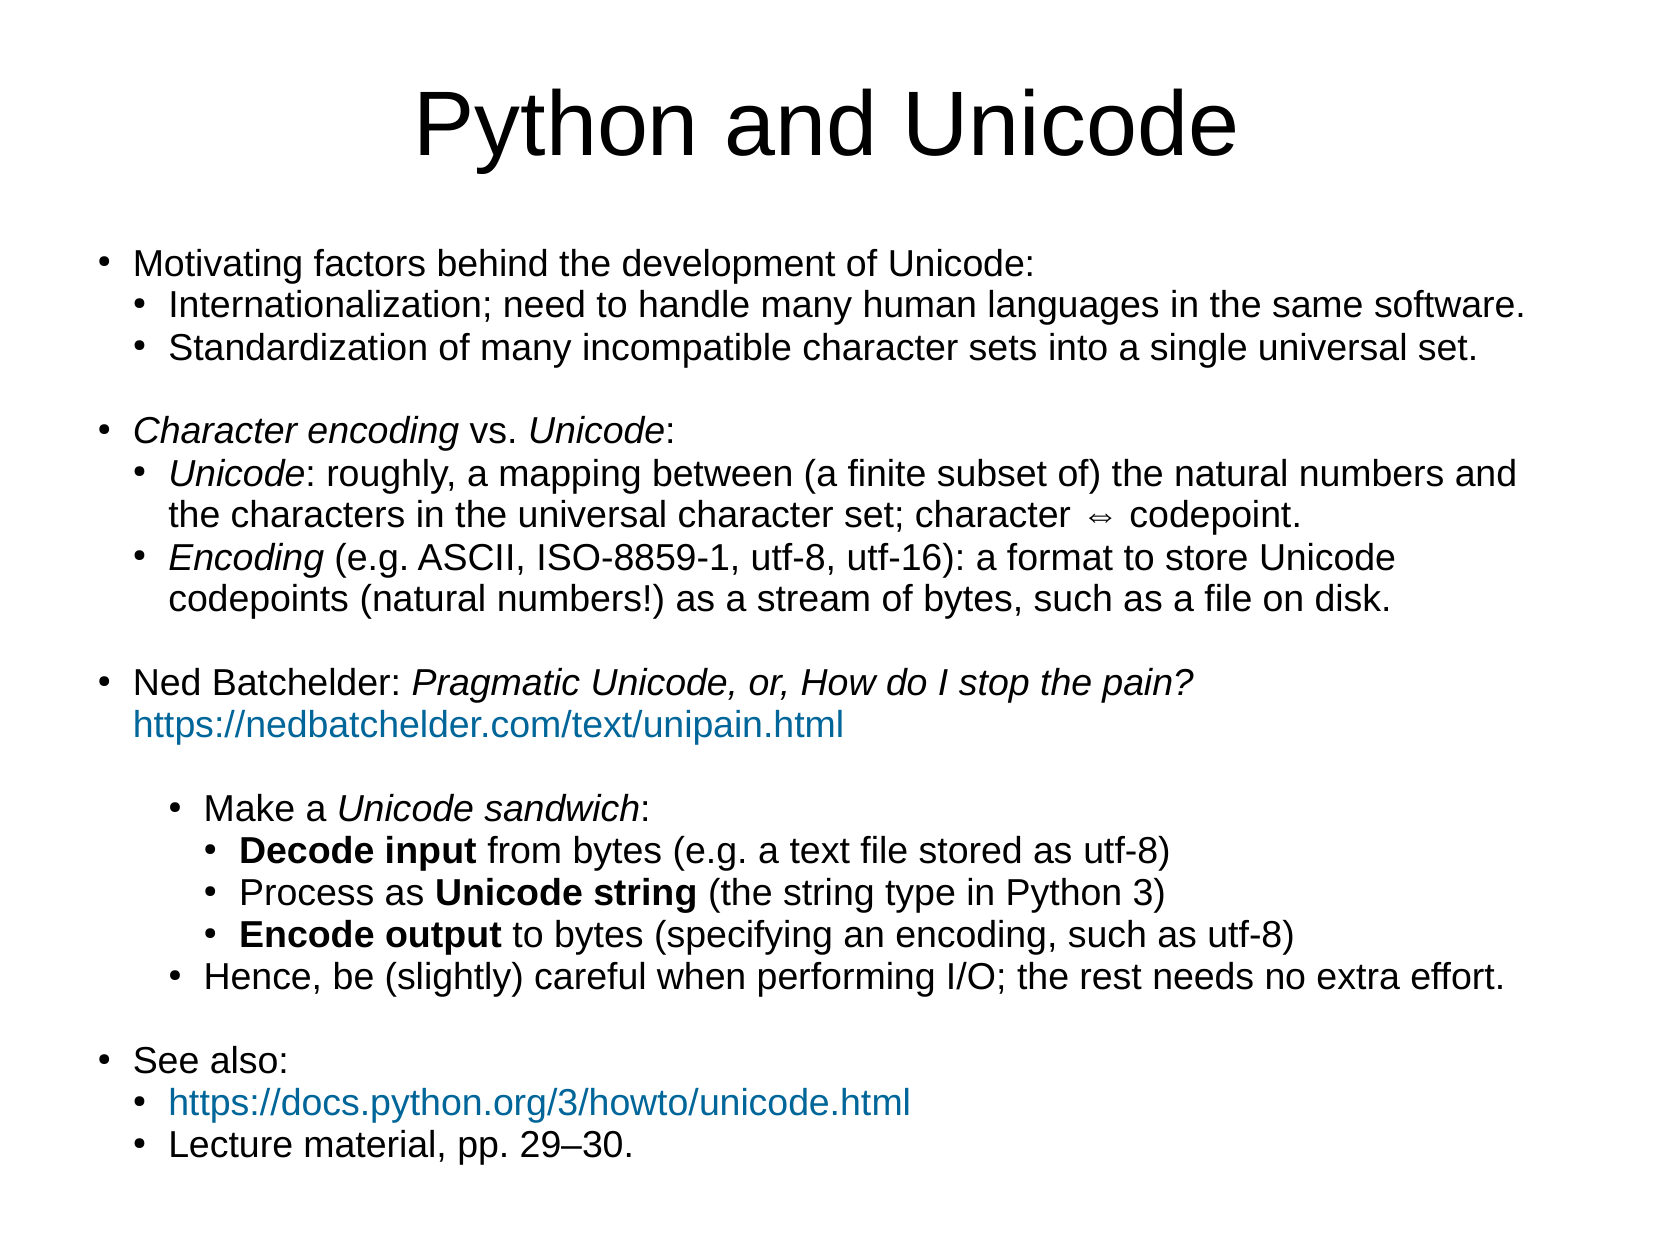

# Python and Unicode
Motivating factors behind the development of Unicode:
Internationalization; need to handle many human languages in the same software.
Standardization of many incompatible character sets into a single universal set.
Character encoding vs. Unicode:
Unicode: roughly, a mapping between (a finite subset of) the natural numbers and the characters in the universal character set; character ⇔ codepoint.
Encoding (e.g. ASCII, ISO-8859-1, utf-8, utf-16): a format to store Unicode codepoints (natural numbers!) as a stream of bytes, such as a file on disk.
Ned Batchelder: Pragmatic Unicode, or, How do I stop the pain?
https://nedbatchelder.com/text/unipain.html
Make a Unicode sandwich:
Decode input from bytes (e.g. a text file stored as utf-8)
Process as Unicode string (the string type in Python 3)
Encode output to bytes (specifying an encoding, such as utf-8)
Hence, be (slightly) careful when performing I/O; the rest needs no extra effort.
See also:
https://docs.python.org/3/howto/unicode.html
Lecture material, pp. 29–30.